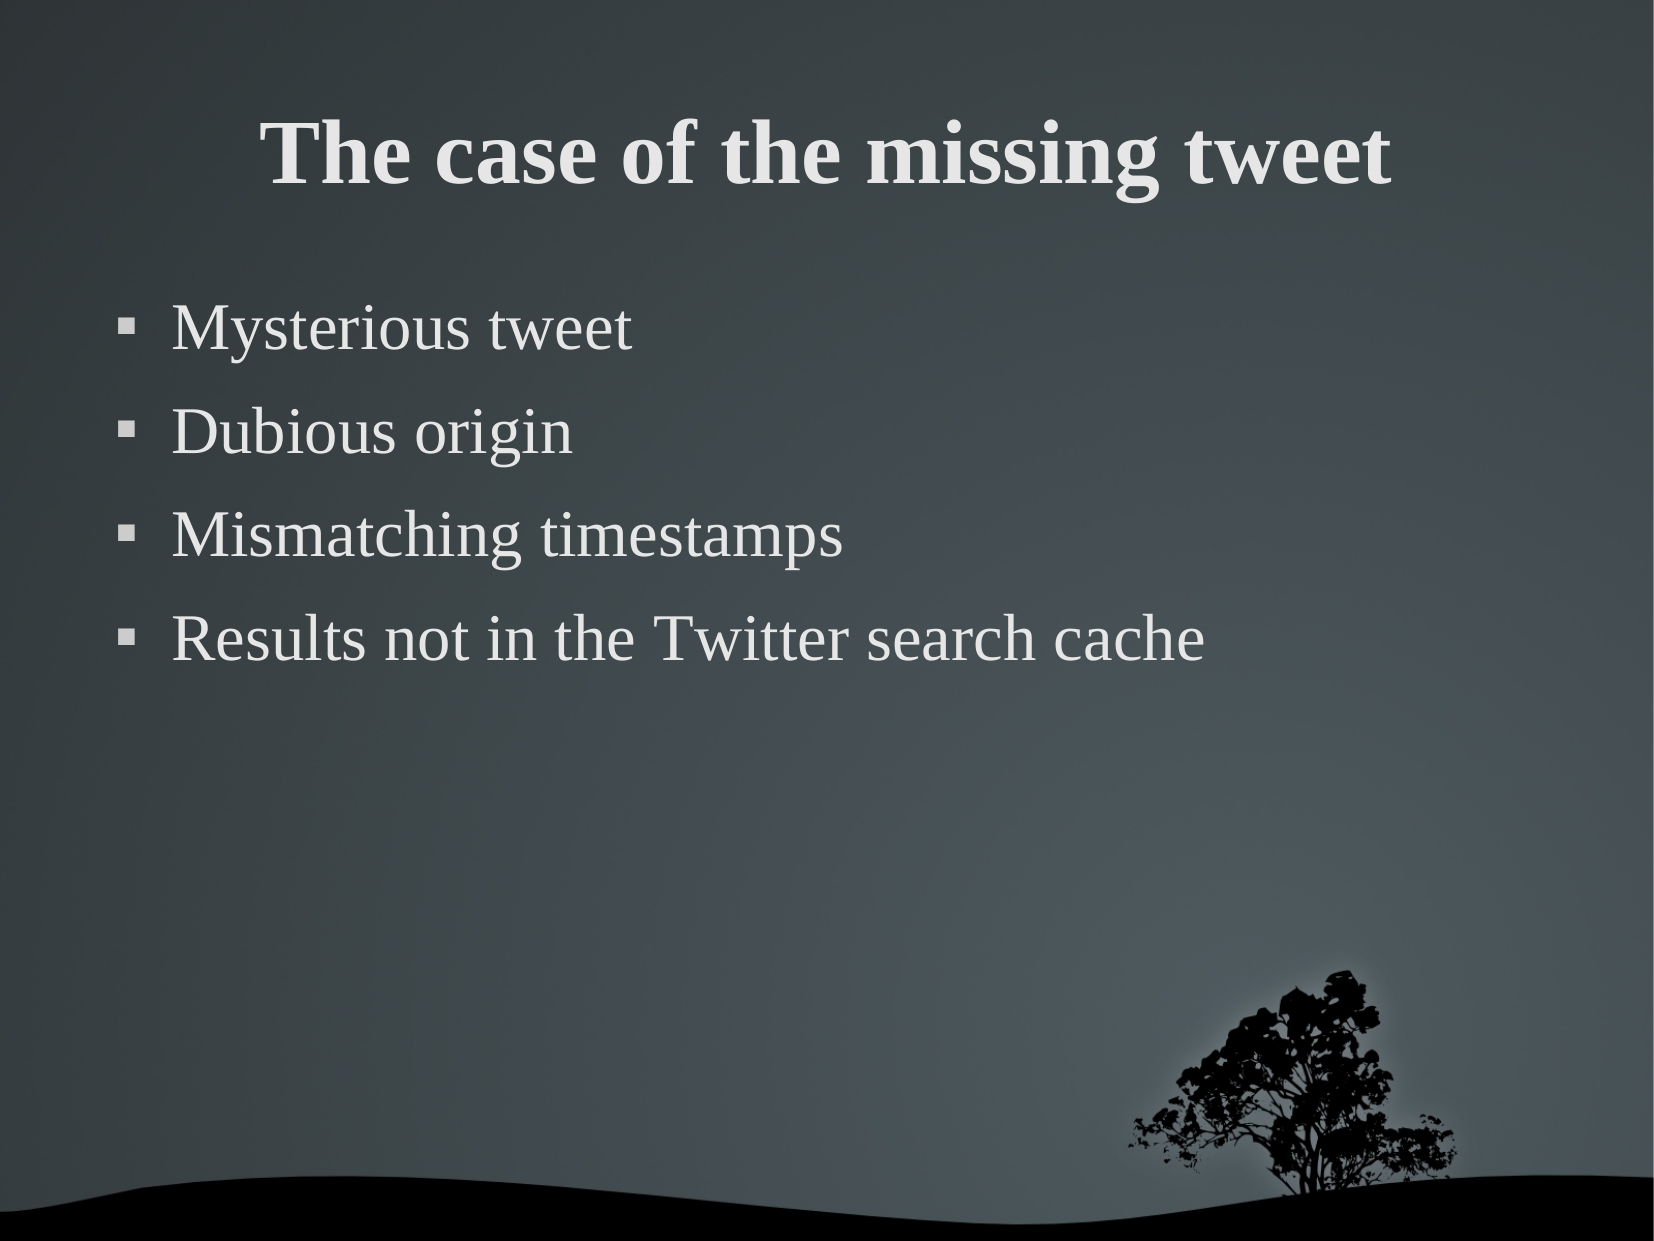

# The case of the missing tweet
Mysterious tweet
Dubious origin
Mismatching timestamps
Results not in the Twitter search cache